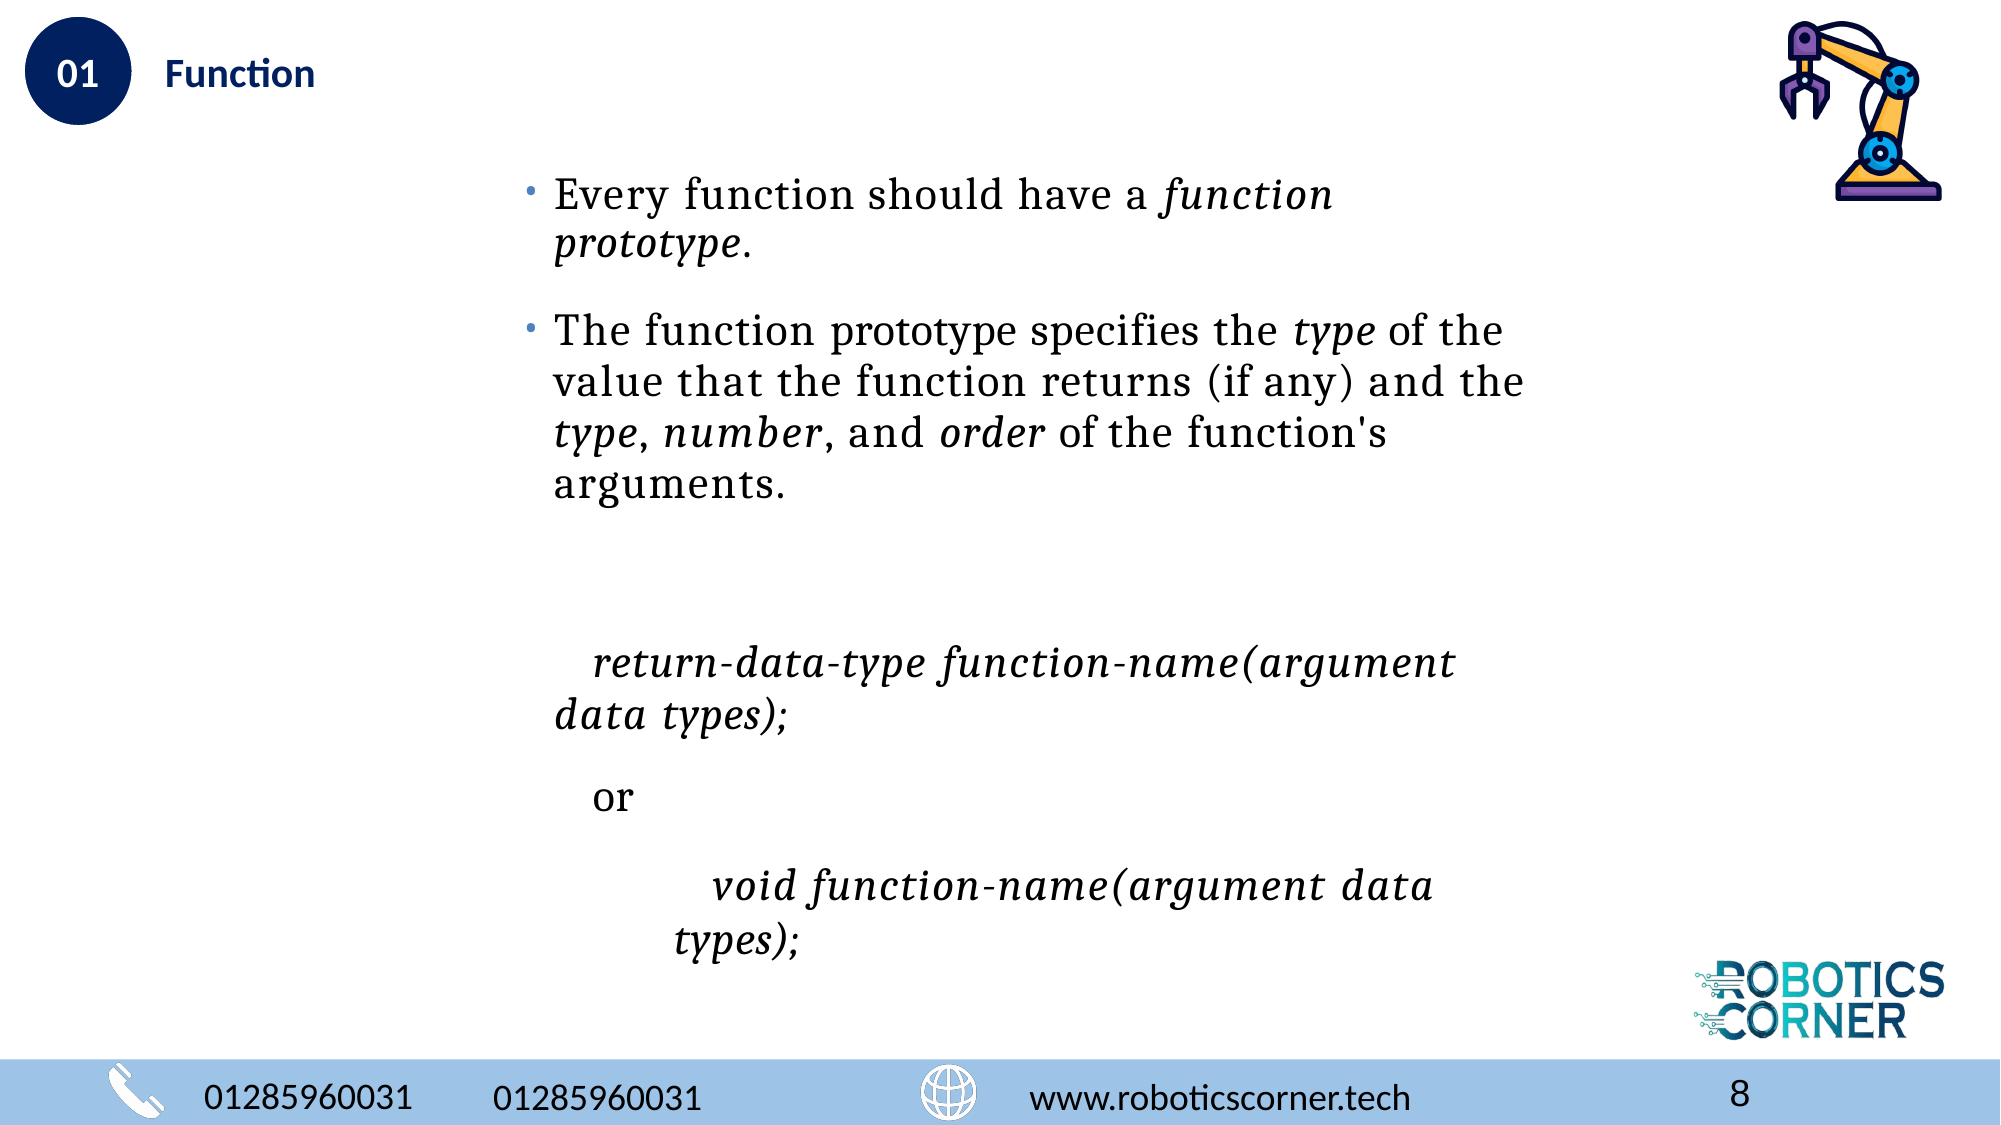

01
Function
Every function should have a function prototype.
The function prototype specifies the type of the value that the function returns (if any) and the type, number, and order of the function's arguments.
return-data-type function-name(argument data types);
or
void function-name(argument data types);
Function Prototype